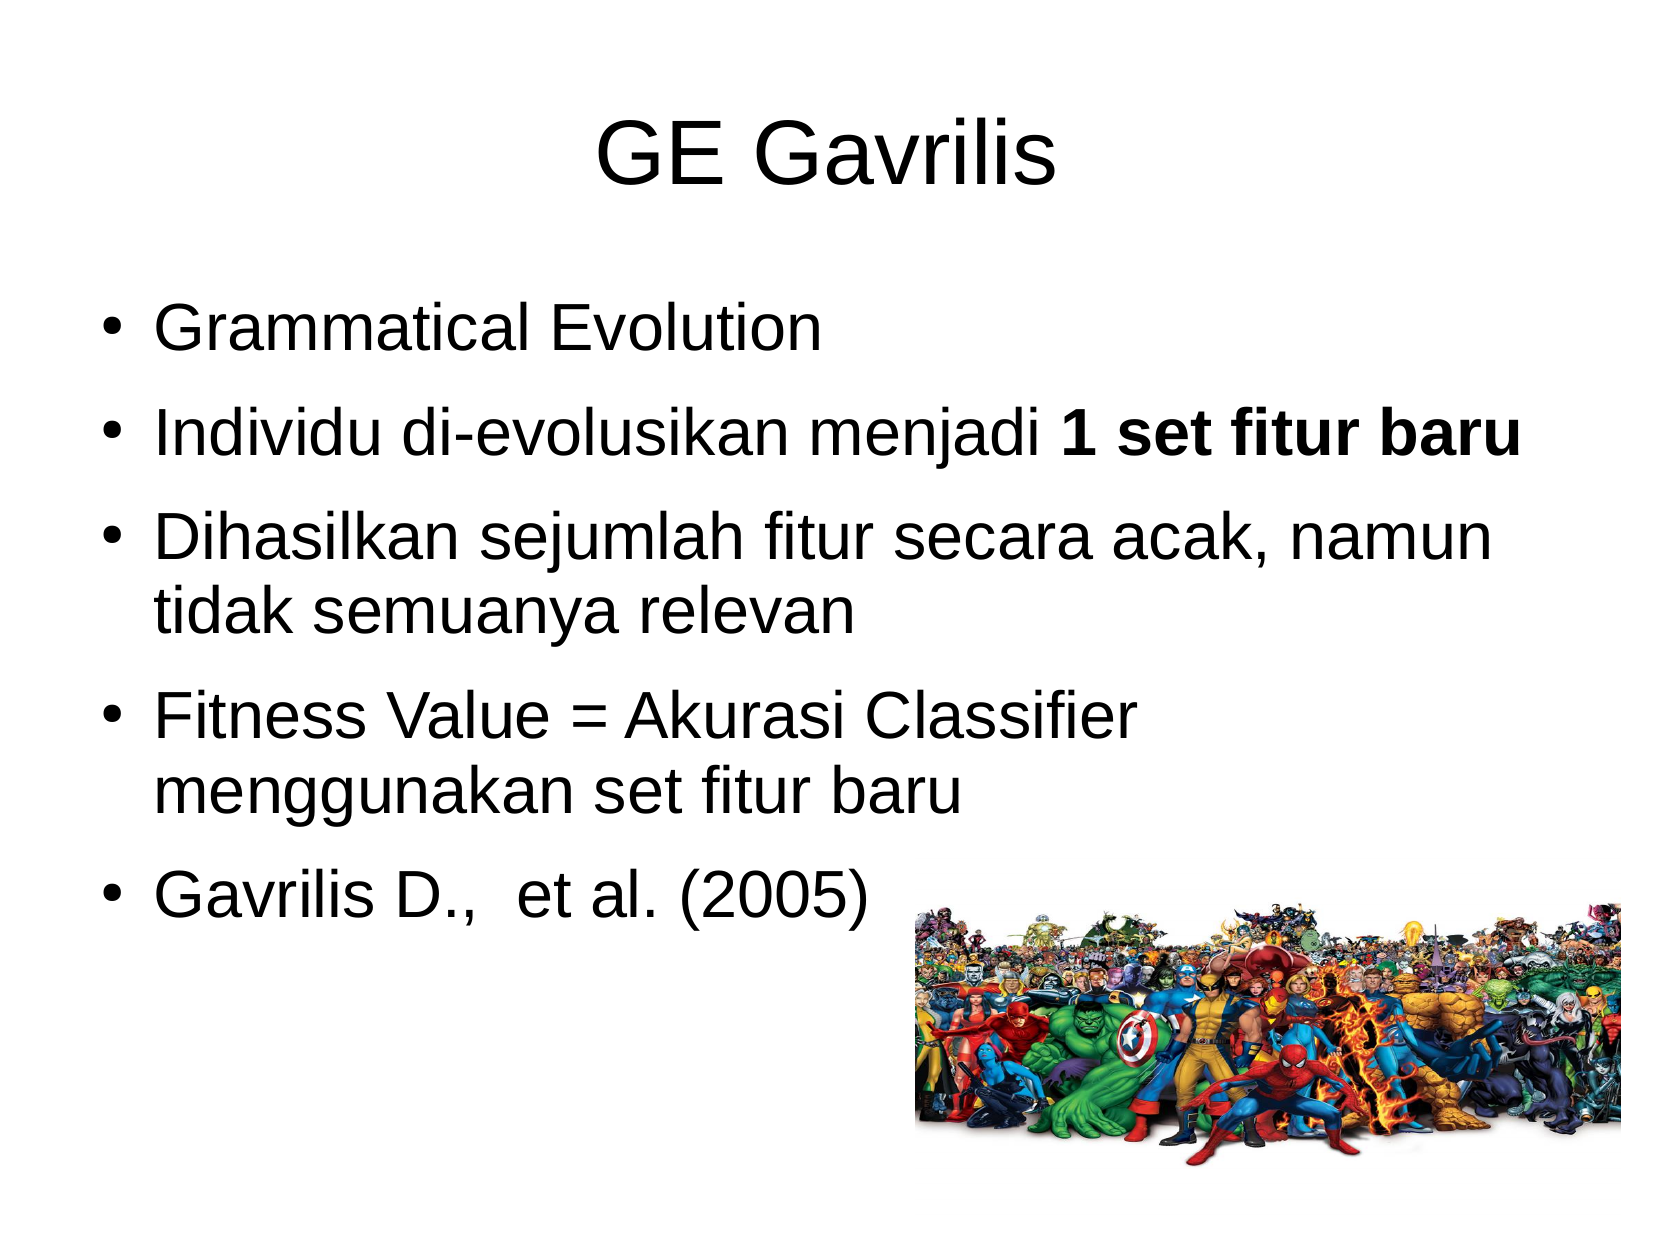

# GE Gavrilis
Grammatical Evolution
Individu di-evolusikan menjadi 1 set fitur baru
Dihasilkan sejumlah fitur secara acak, namun tidak semuanya relevan
Fitness Value = Akurasi Classifier menggunakan set fitur baru
Gavrilis D., et al. (2005)